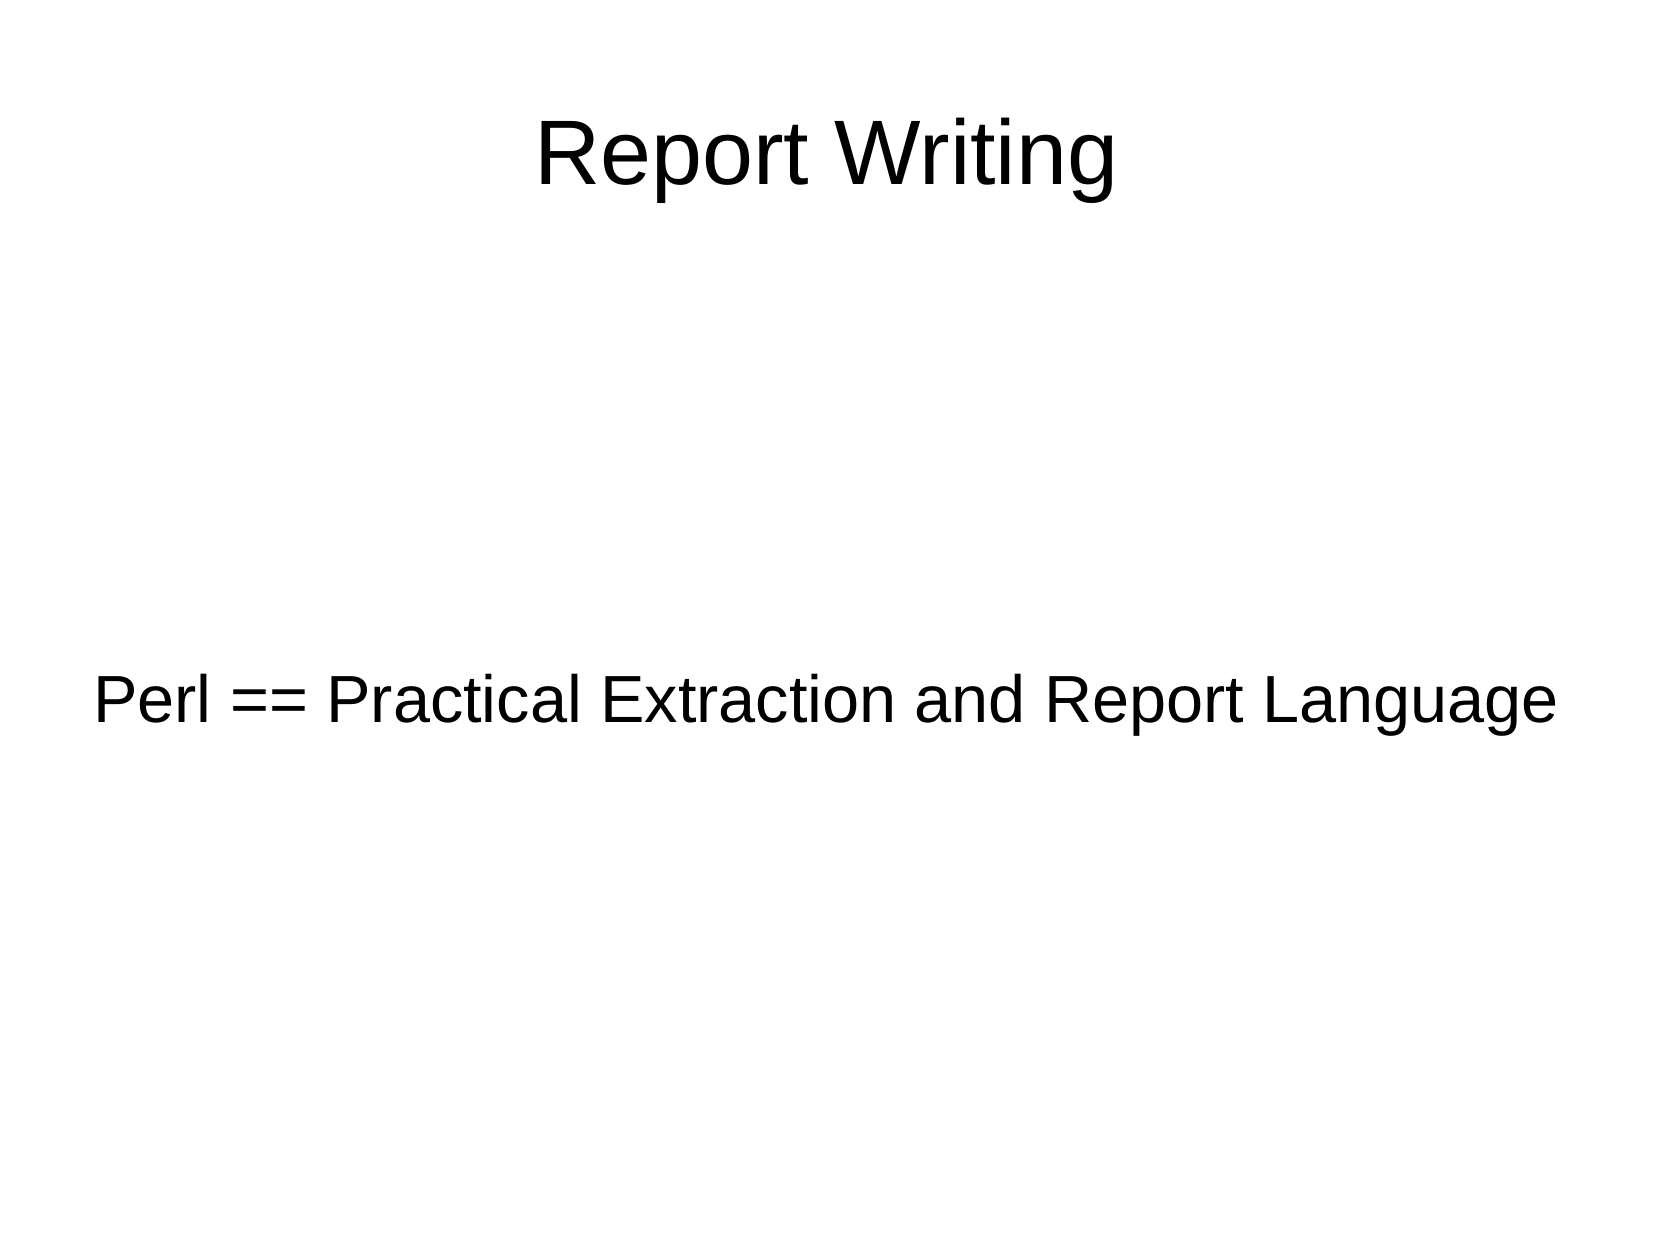

# Report Writing
Perl == Practical Extraction and Report Language